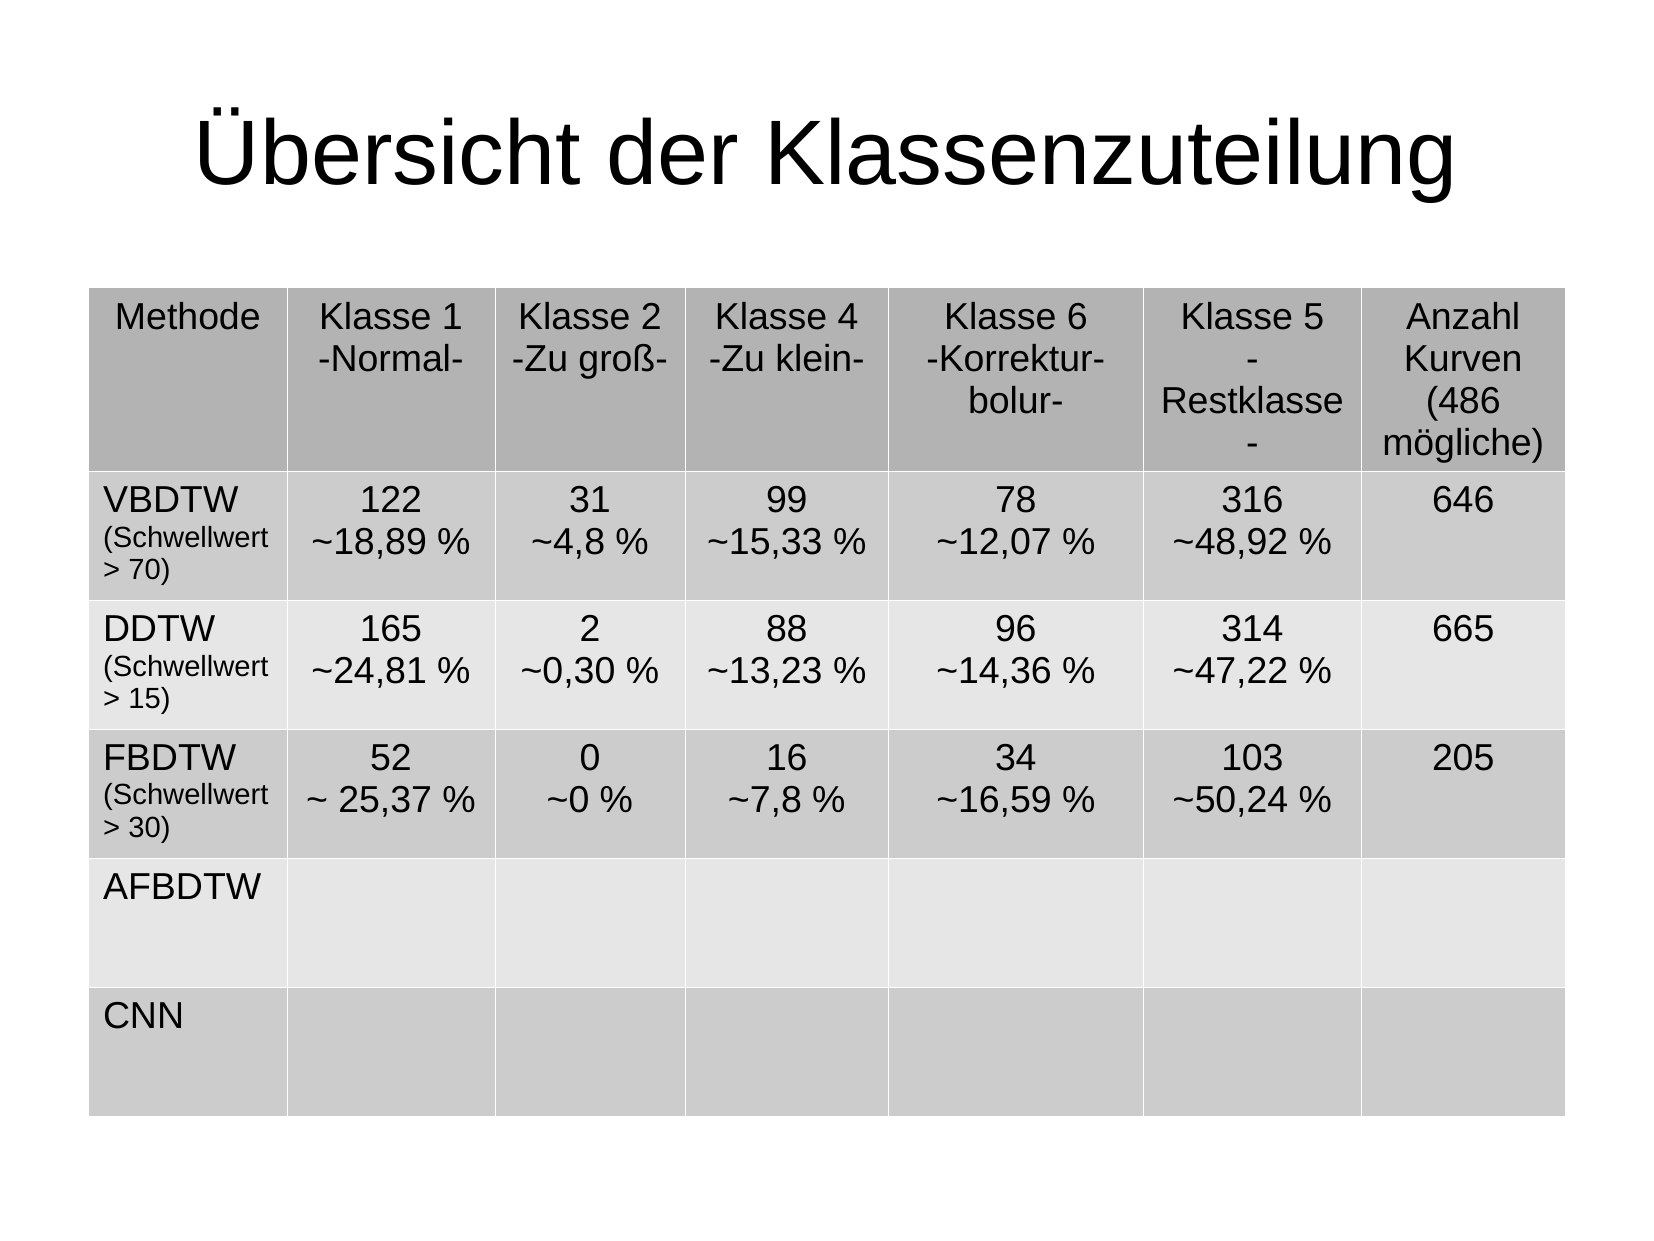

# Übersicht der Klassenzuteilung
| Methode | Klasse 1 -Normal- | Klasse 2 -Zu groß- | Klasse 4 -Zu klein- | Klasse 6 -Korrektur-bolur- | Klasse 5 -Restklasse- | Anzahl Kurven (486 mögliche) |
| --- | --- | --- | --- | --- | --- | --- |
| VBDTW (Schwellwert > 70) | 122 ~18,89 % | 31 ~4,8 % | 99 ~15,33 % | 78 ~12,07 % | 316 ~48,92 % | 646 |
| DDTW (Schwellwert > 15) | 165 ~24,81 % | 2 ~0,30 % | 88 ~13,23 % | 96 ~14,36 % | 314 ~47,22 % | 665 |
| FBDTW (Schwellwert > 30) | 52 ~ 25,37 % | 0 ~0 % | 16 ~7,8 % | 34 ~16,59 % | 103 ~50,24 % | 205 |
| AFBDTW | | | | | | |
| CNN | | | | | | |